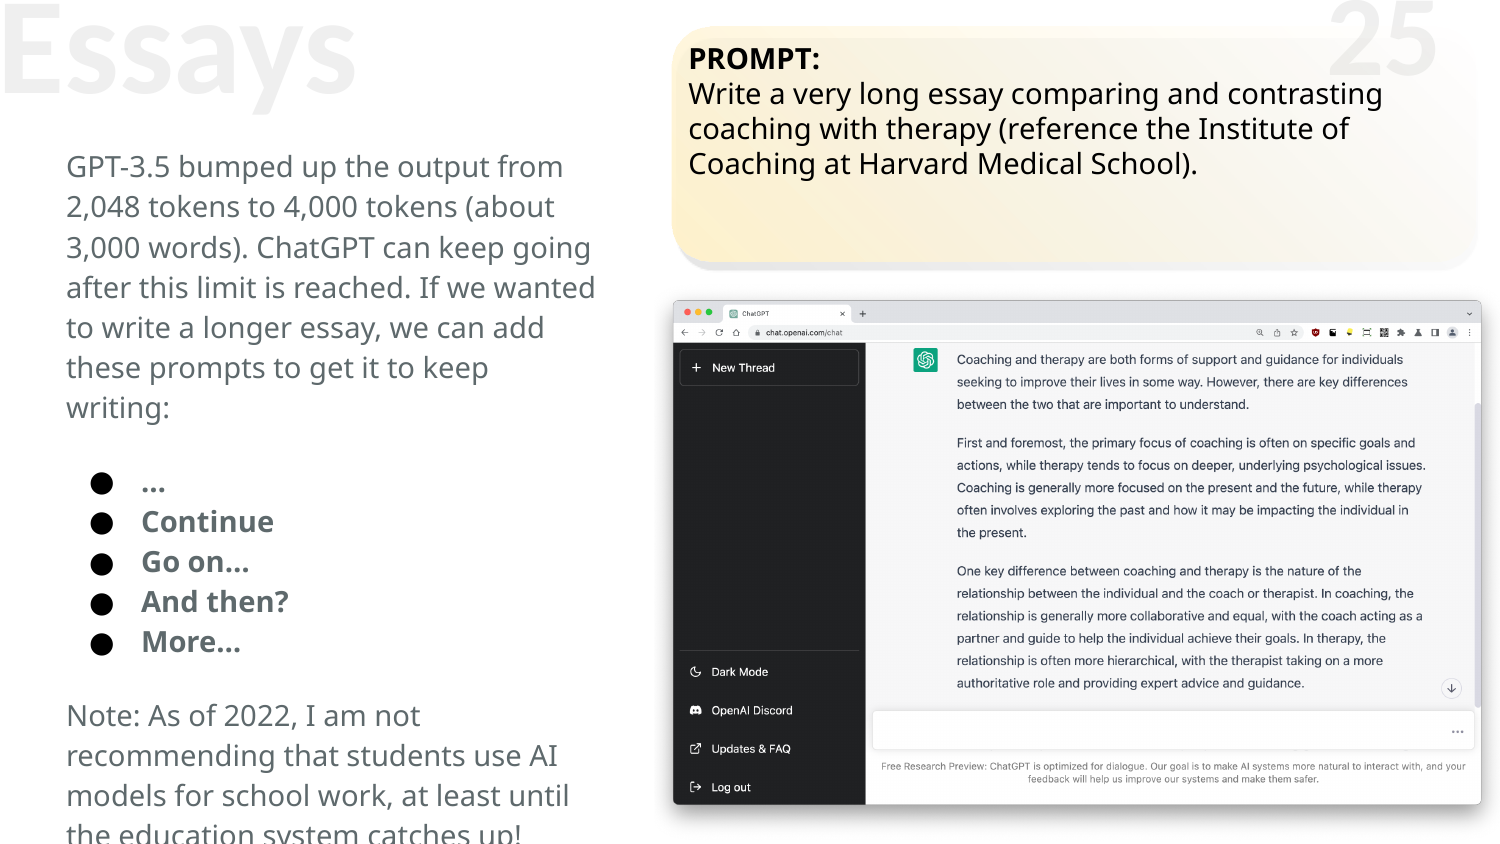

# Essays
Write a very long essay comparing and contrasting coaching with therapy (reference the Institute of Coaching at Harvard Medical School).
GPT-3.5 bumped up the output from 2,048 tokens to 4,000 tokens (about 3,000 words). ChatGPT can keep going after this limit is reached. If we wanted to write a longer essay, we can add these prompts to get it to keep writing:
…
Continue
Go on…
And then?
More…
Note: As of 2022, I am not recommending that students use AI models for school work, at least until the education system catches up!